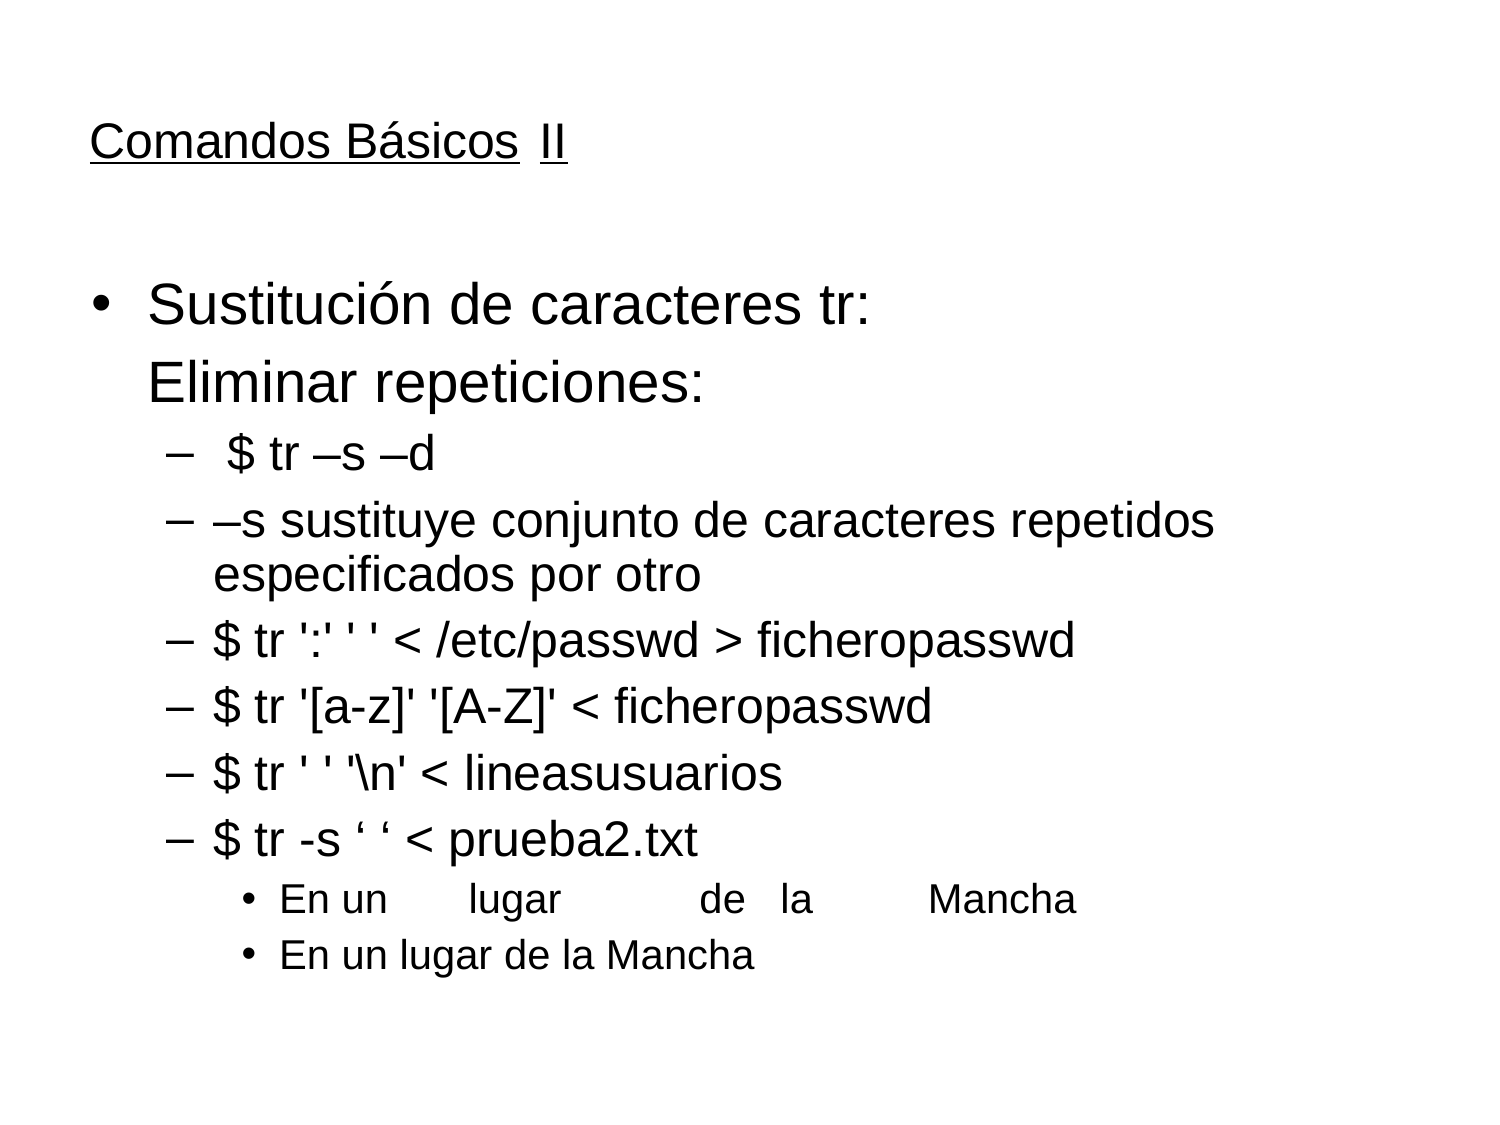

# Comandos Básicos	II
Sustitución de caracteres tr:
	Eliminar repeticiones:
 $ tr –s –d
–s sustituye conjunto de caracteres repetidos especificados por otro
$ tr ':' ' ' < /etc/passwd > ficheropasswd
$ tr '[a-z]' '[A-Z]' < ficheropasswd
$ tr ' ' '\n' < lineasusuarios
$ tr -s ‘ ‘ < prueba2.txt
En un lugar de la Mancha
En un lugar de la Mancha